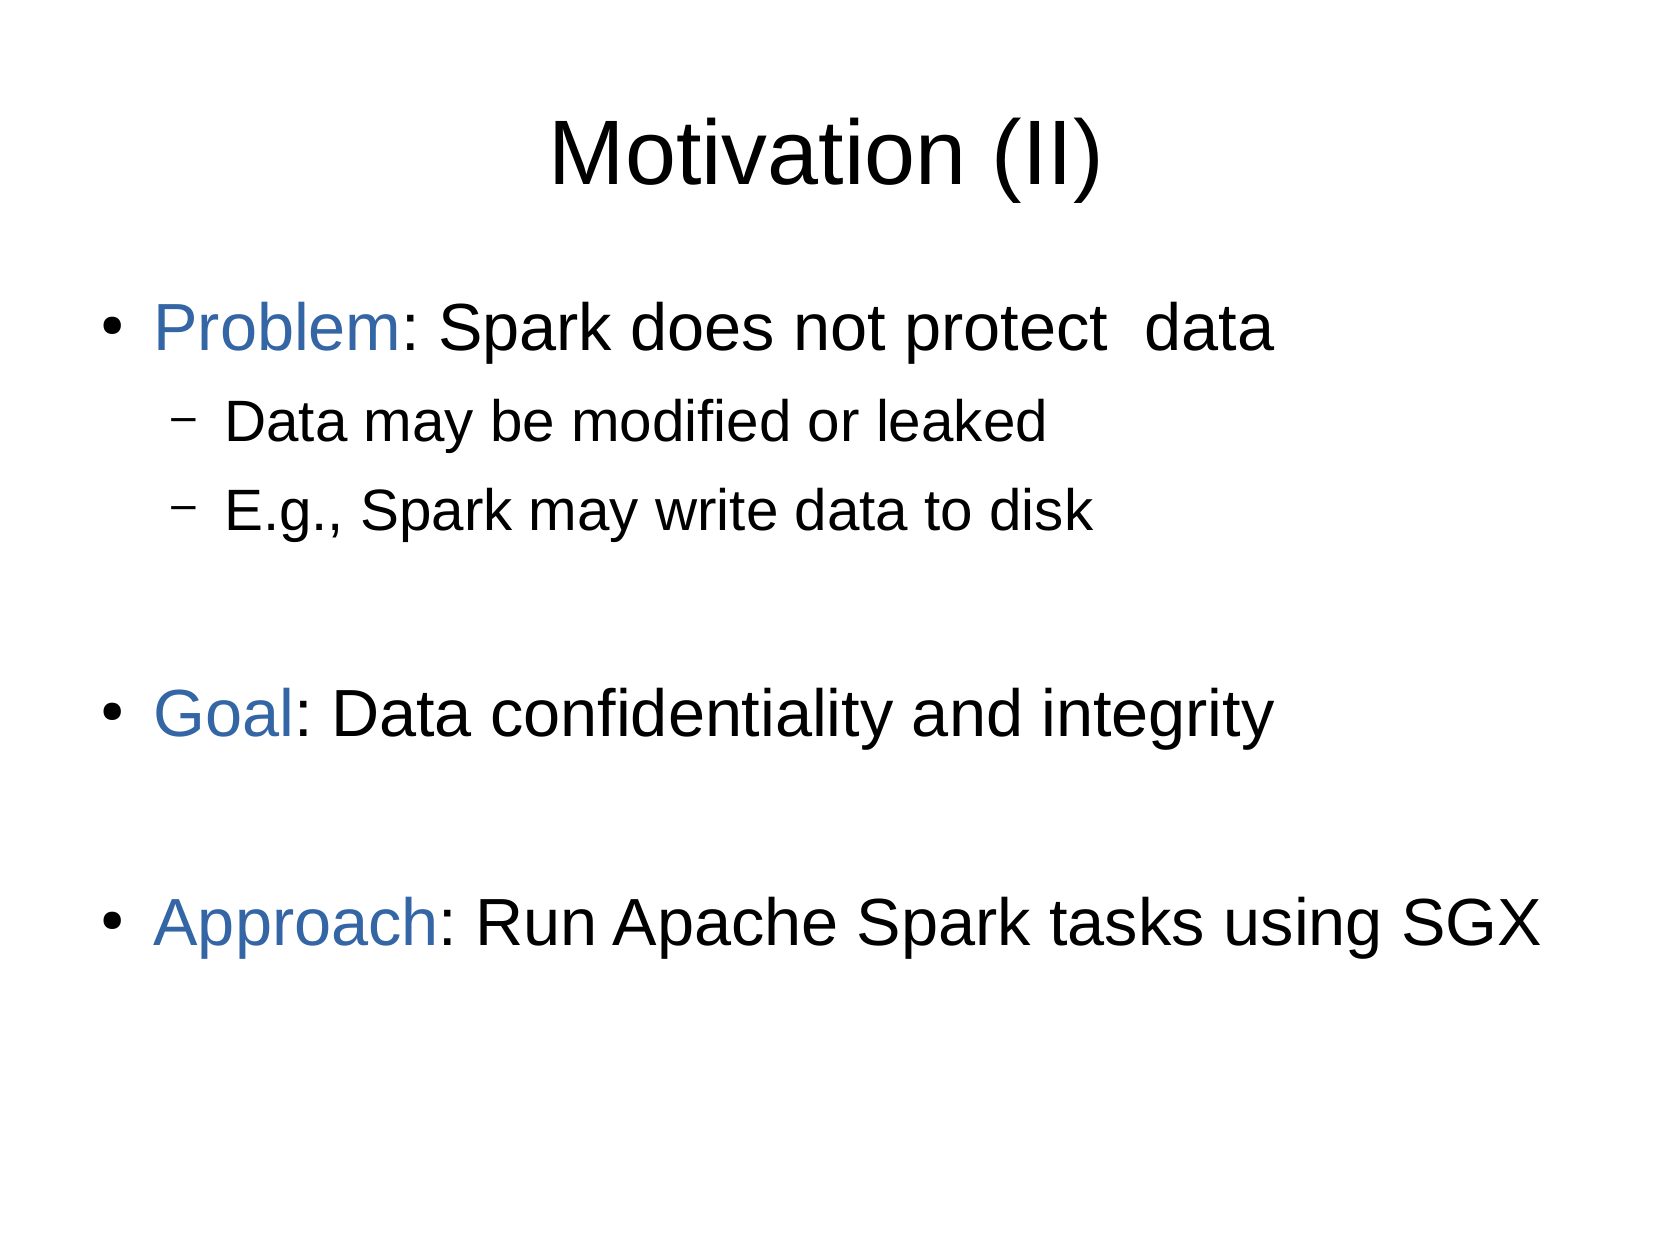

# Motivation (II)
Problem: Spark does not protect data
Data may be modified or leaked
E.g., Spark may write data to disk
Goal: Data confidentiality and integrity
Approach: Run Apache Spark tasks using SGX